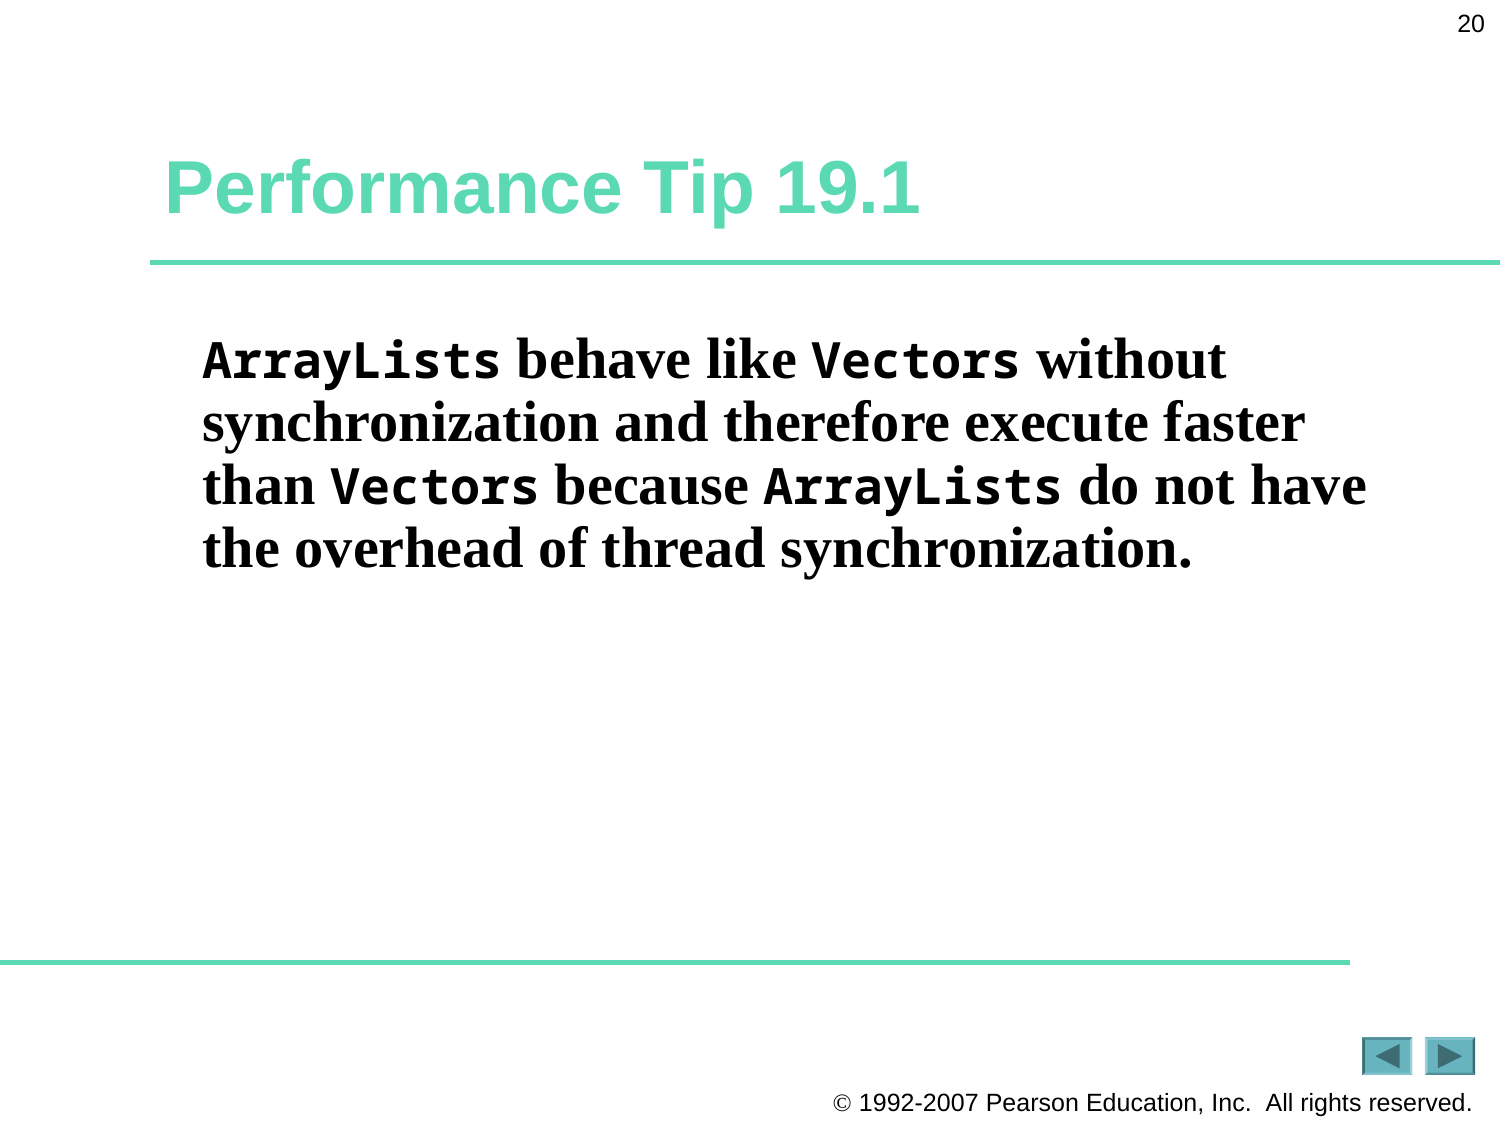

# Performance Tip 19.1
ArrayLists behave like Vectors without synchronization and therefore execute faster than Vectors because ArrayLists do not have the overhead of thread synchronization.